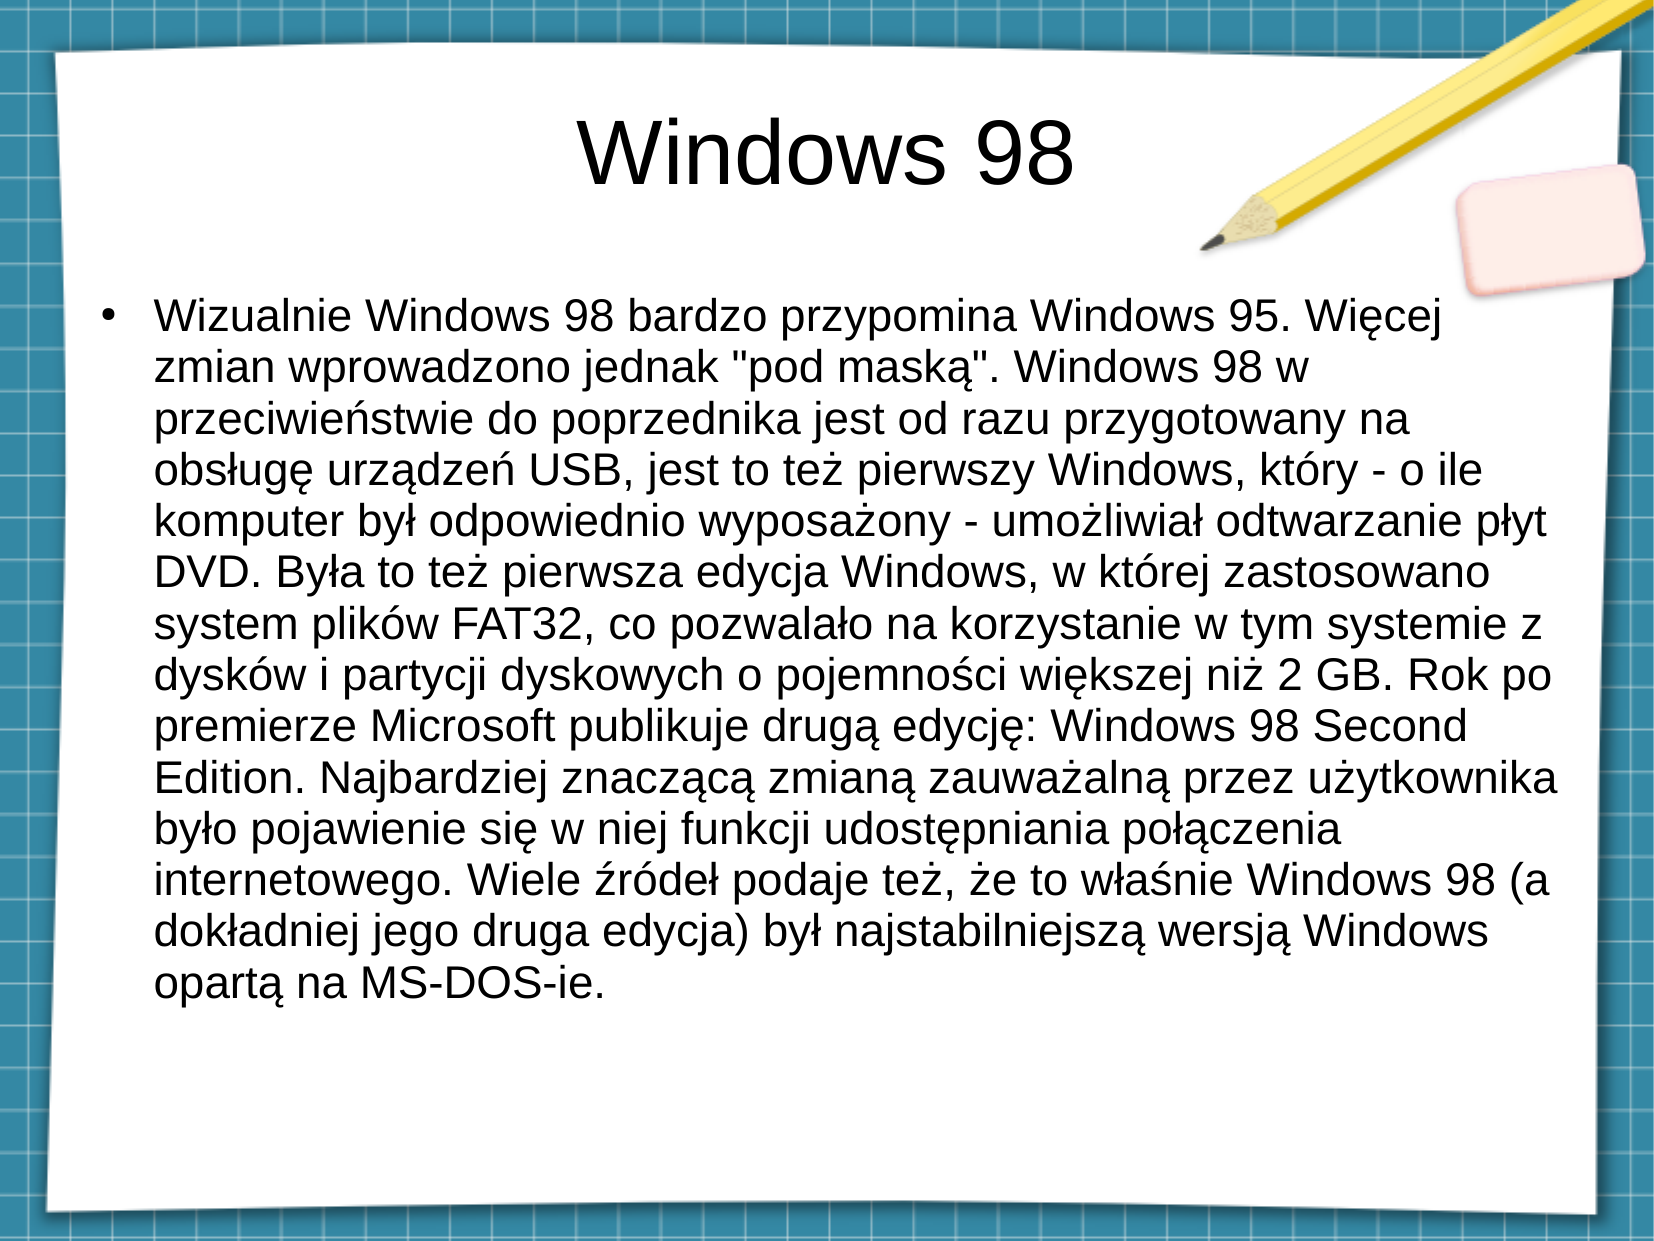

# Windows 98
Wizualnie Windows 98 bardzo przypomina Windows 95. Więcej zmian wprowadzono jednak "pod maską". Windows 98 w przeciwieństwie do poprzednika jest od razu przygotowany na obsługę urządzeń USB, jest to też pierwszy Windows, który - o ile komputer był odpowiednio wyposażony - umożliwiał odtwarzanie płyt DVD. Była to też pierwsza edycja Windows, w której zastosowano system plików FAT32, co pozwalało na korzystanie w tym systemie z dysków i partycji dyskowych o pojemności większej niż 2 GB. Rok po premierze Microsoft publikuje drugą edycję: Windows 98 Second Edition. Najbardziej znaczącą zmianą zauważalną przez użytkownika było pojawienie się w niej funkcji udostępniania połączenia internetowego. Wiele źródeł podaje też, że to właśnie Windows 98 (a dokładniej jego druga edycja) był najstabilniejszą wersją Windows opartą na MS-DOS-ie.